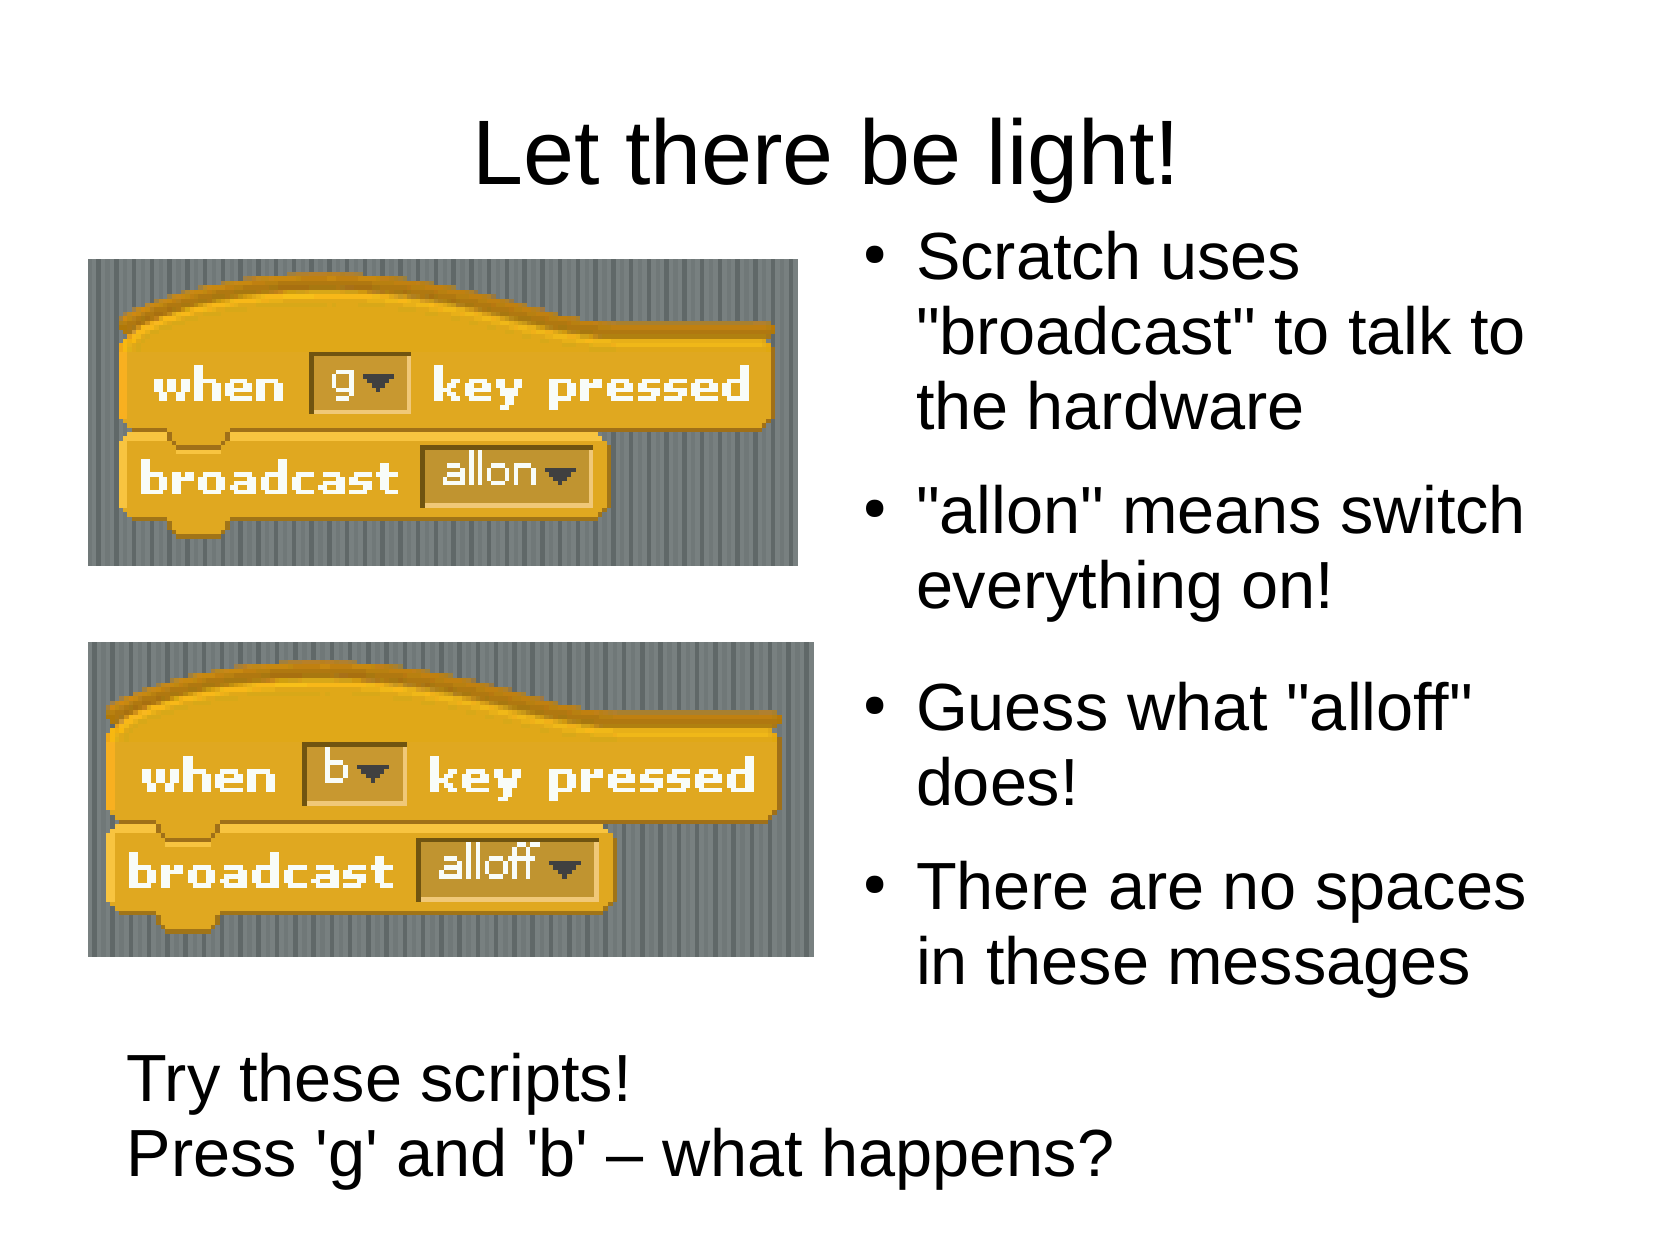

# Let there be light!
Scratch uses "broadcast" to talk to the hardware
"allon" means switch everything on!
Guess what "alloff" does!
There are no spaces in these messages
Try these scripts!
Press 'g' and 'b' – what happens?